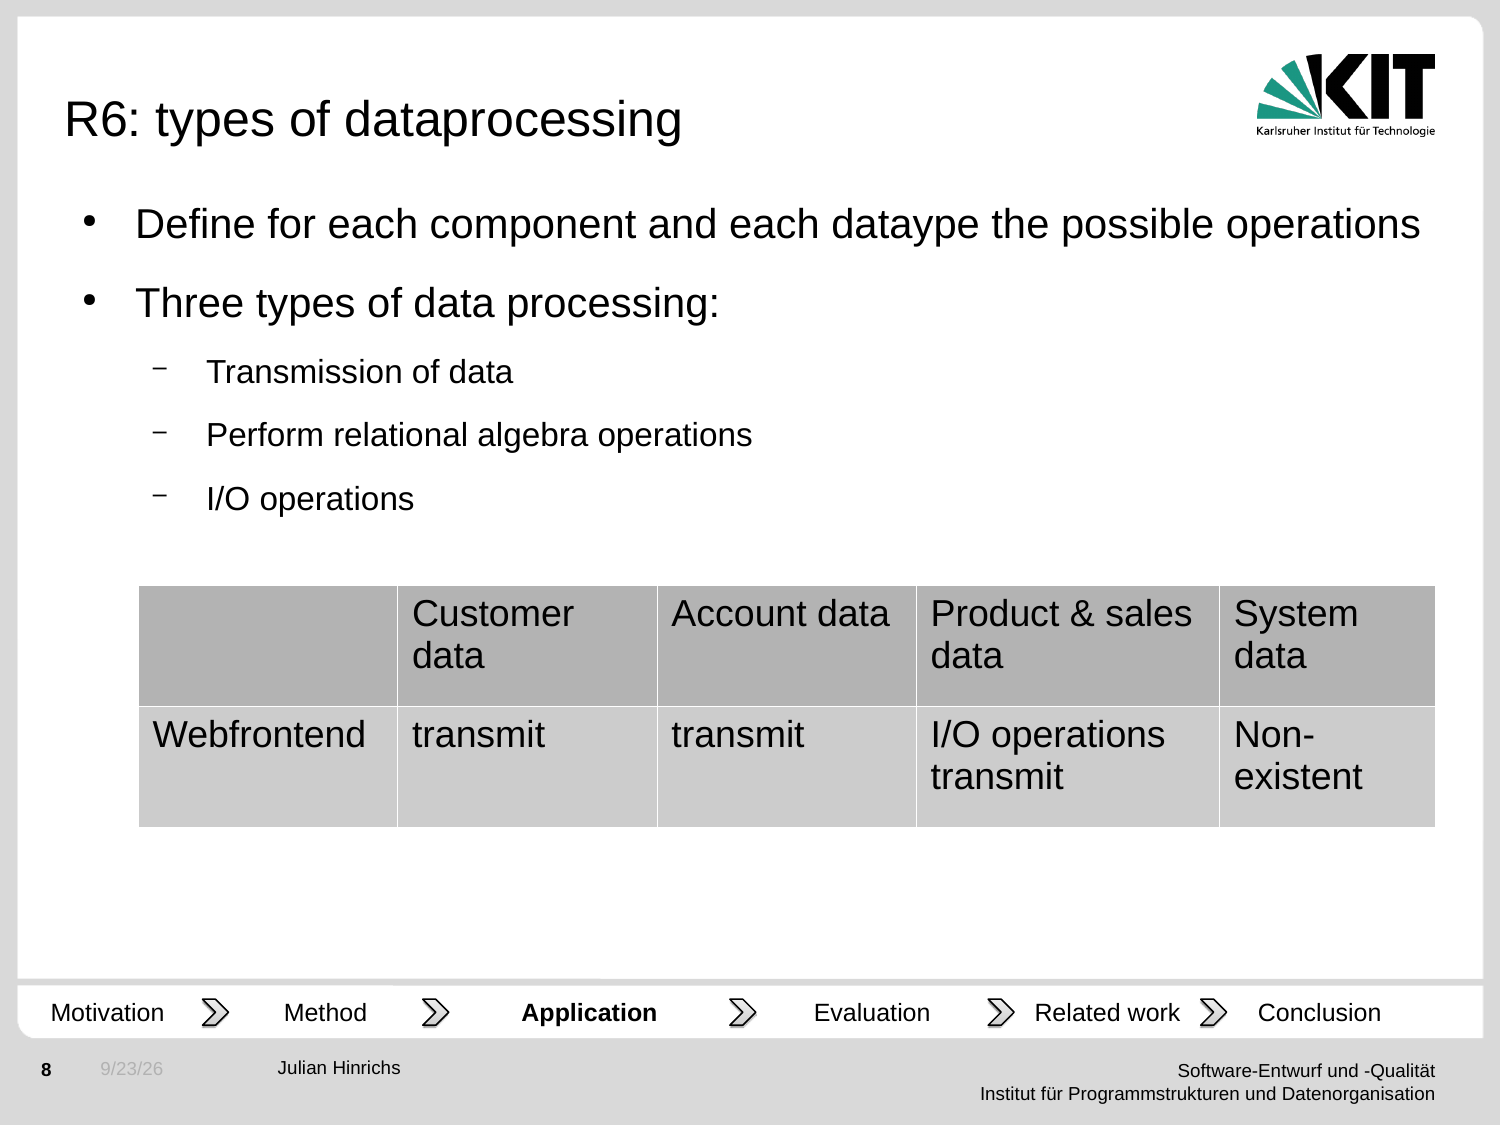

# R6: types of dataprocessing
Define for each component and each dataype the possible operations
Three types of data processing:
Transmission of data
Perform relational algebra operations
I/O operations
| | Customer data | Account data | Product & sales data | System data |
| --- | --- | --- | --- | --- |
| Webfrontend | transmit | transmit | I/O operations transmit | Non- existent |
Motivation
Method
Application
Evaluation
Related work
Conclusion